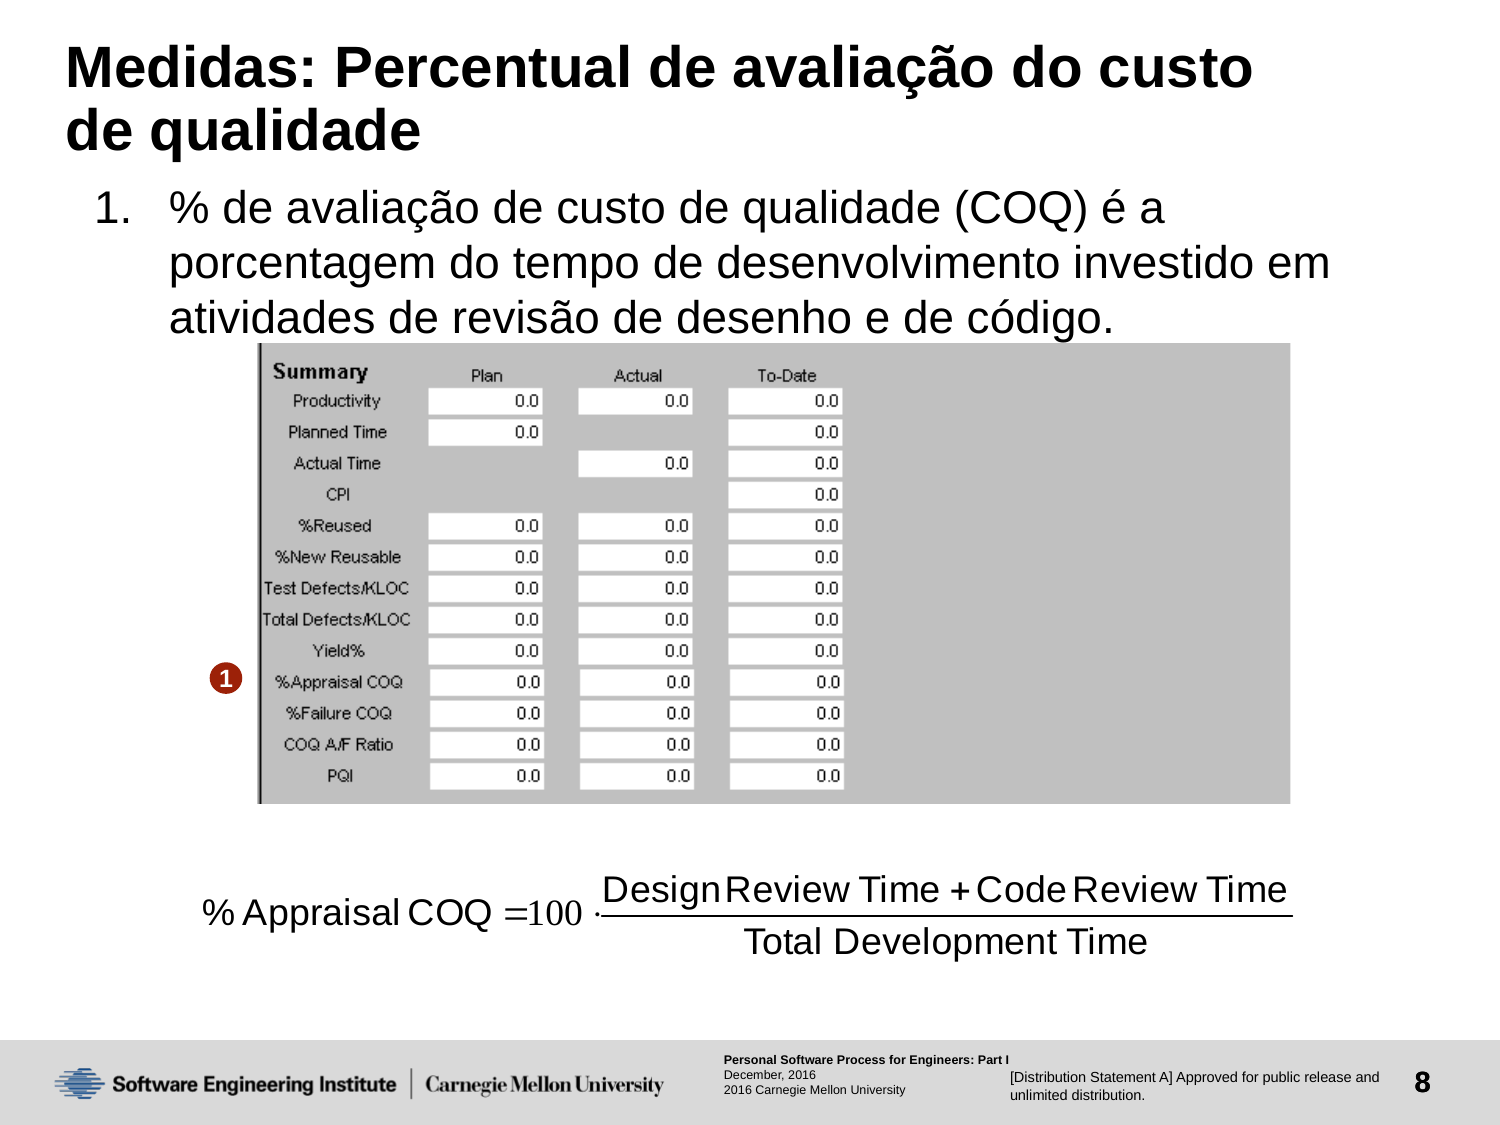

# Medidas: Percentual de avaliação do custo de qualidade
% de avaliação de custo de qualidade (COQ) é a porcentagem do tempo de desenvolvimento investido em atividades de revisão de desenho e de código.